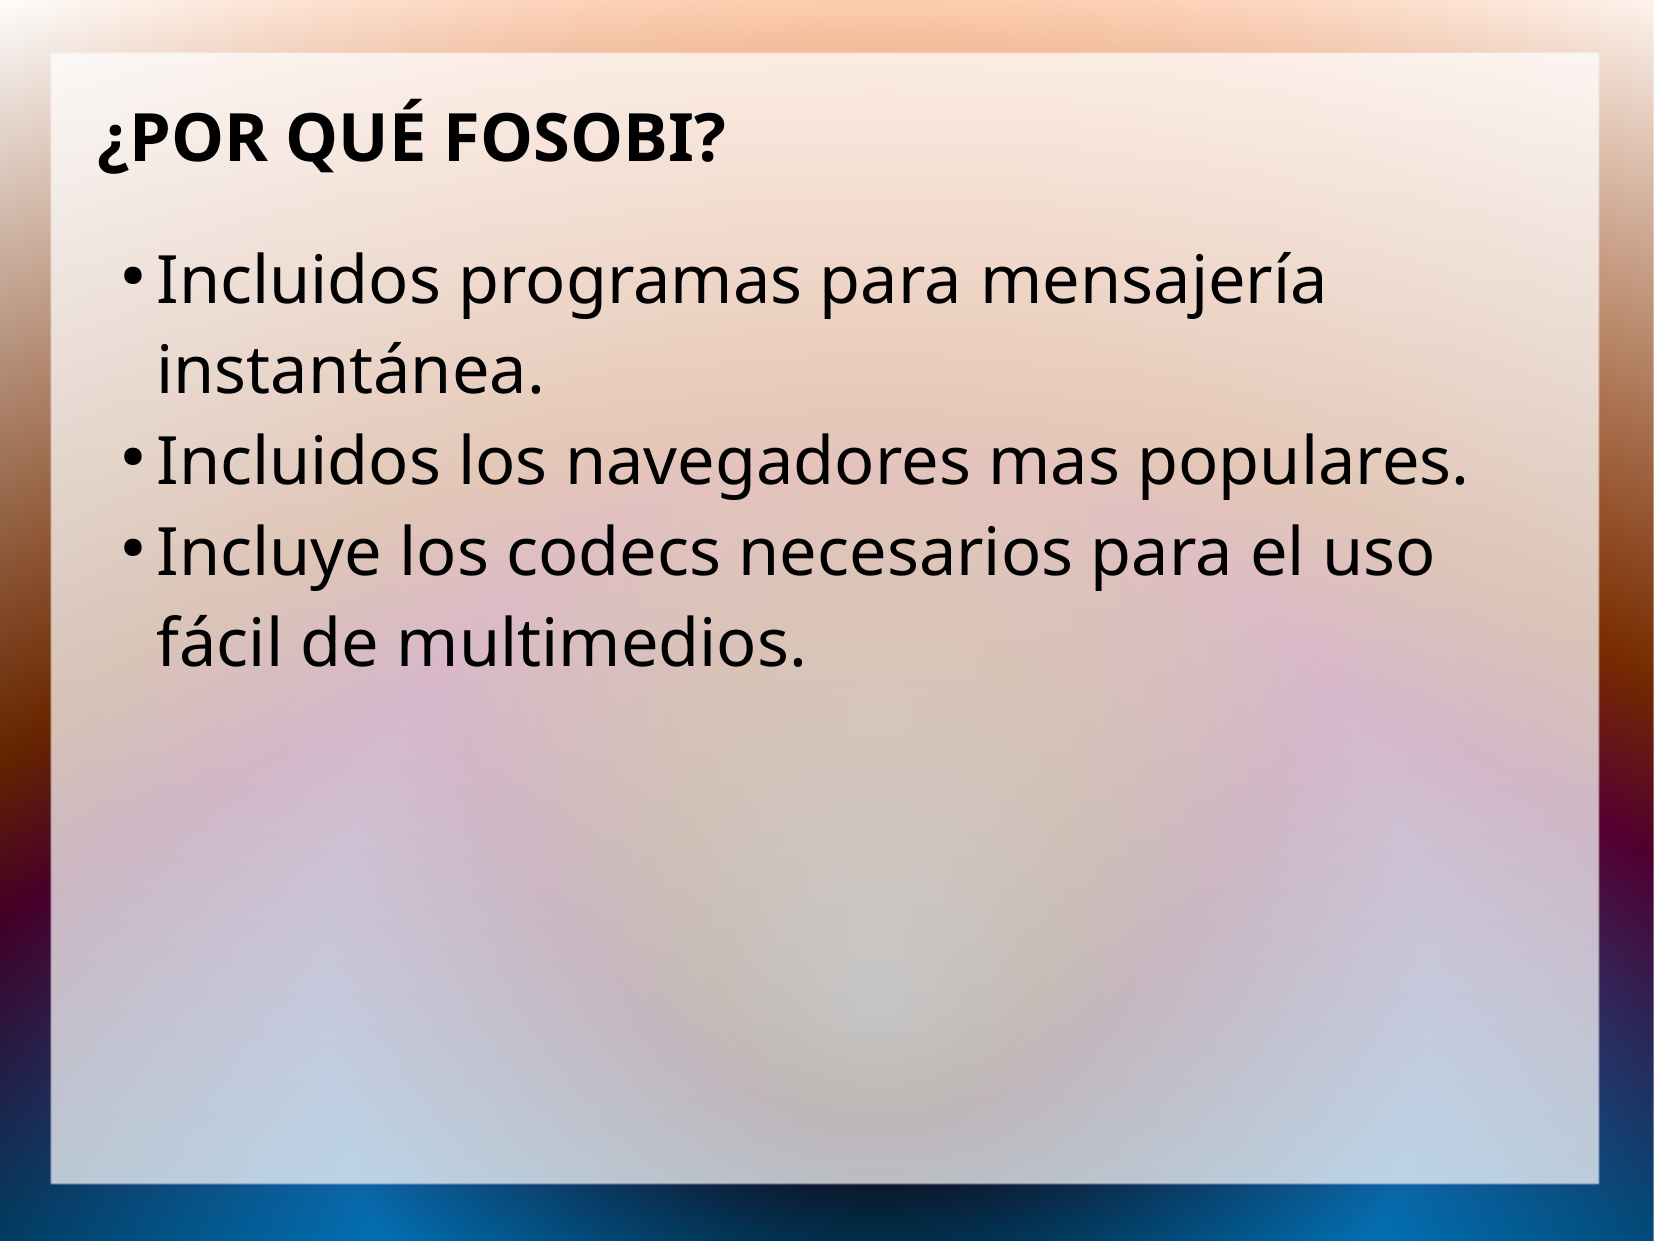

¿POR QUÉ FOSOBI?
Incluidos programas para mensajería instantánea.
Incluidos los navegadores mas populares.
Incluye los codecs necesarios para el uso fácil de multimedios.